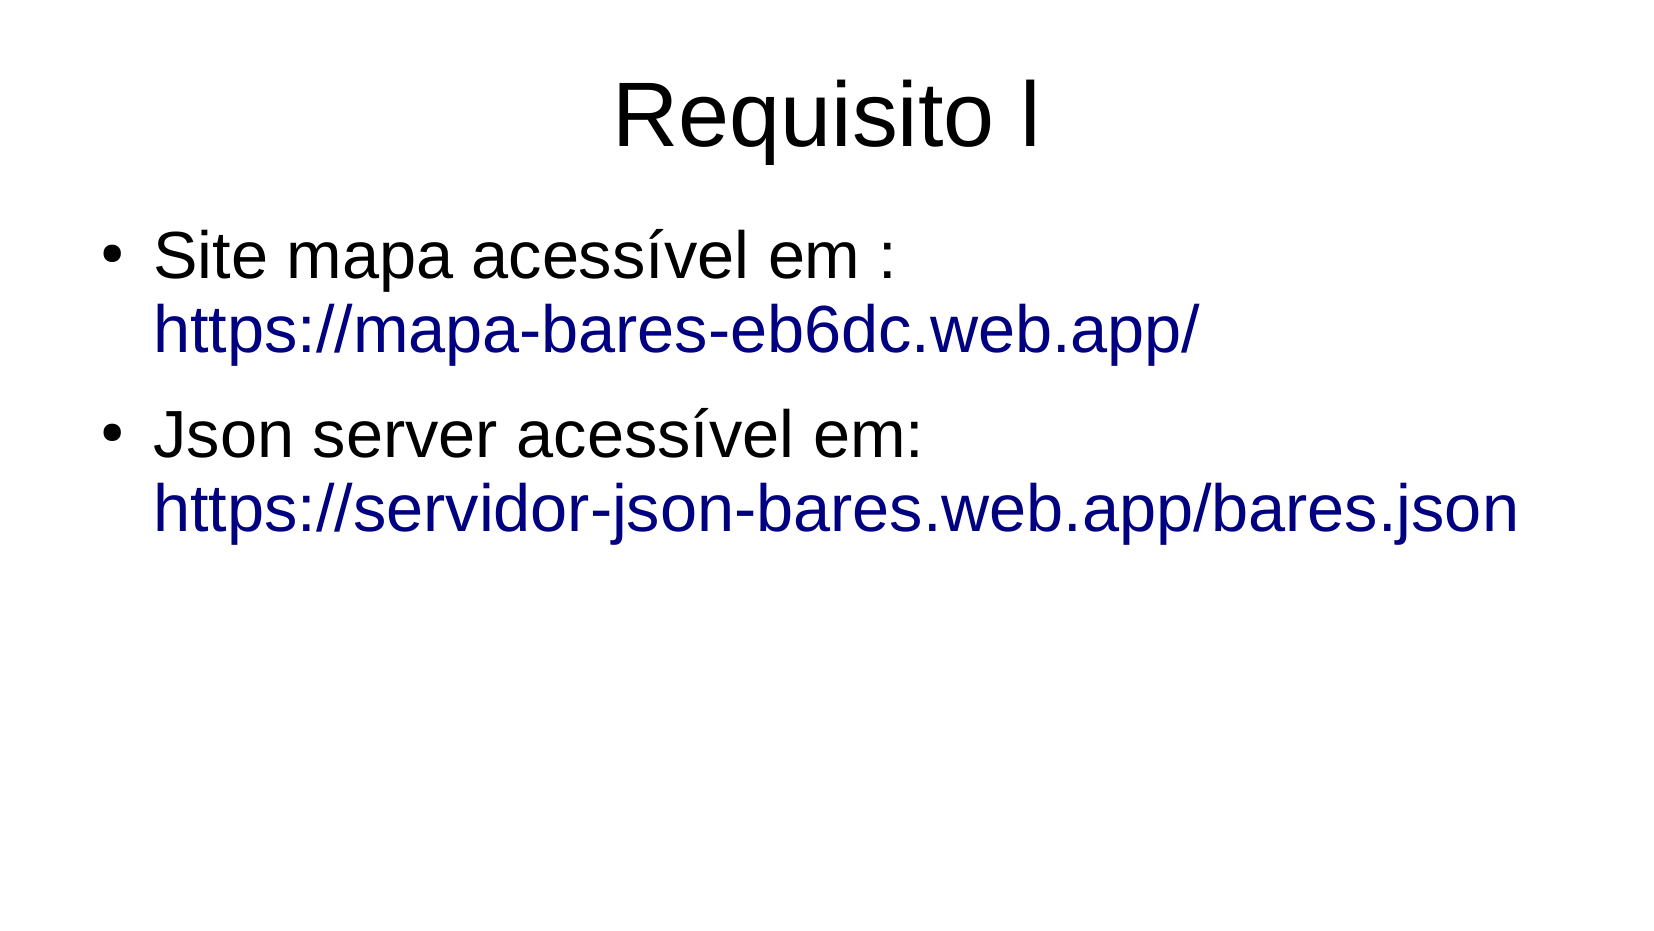

# Requisito l
Site mapa acessível em : https://mapa-bares-eb6dc.web.app/
Json server acessível em:https://servidor-json-bares.web.app/bares.json